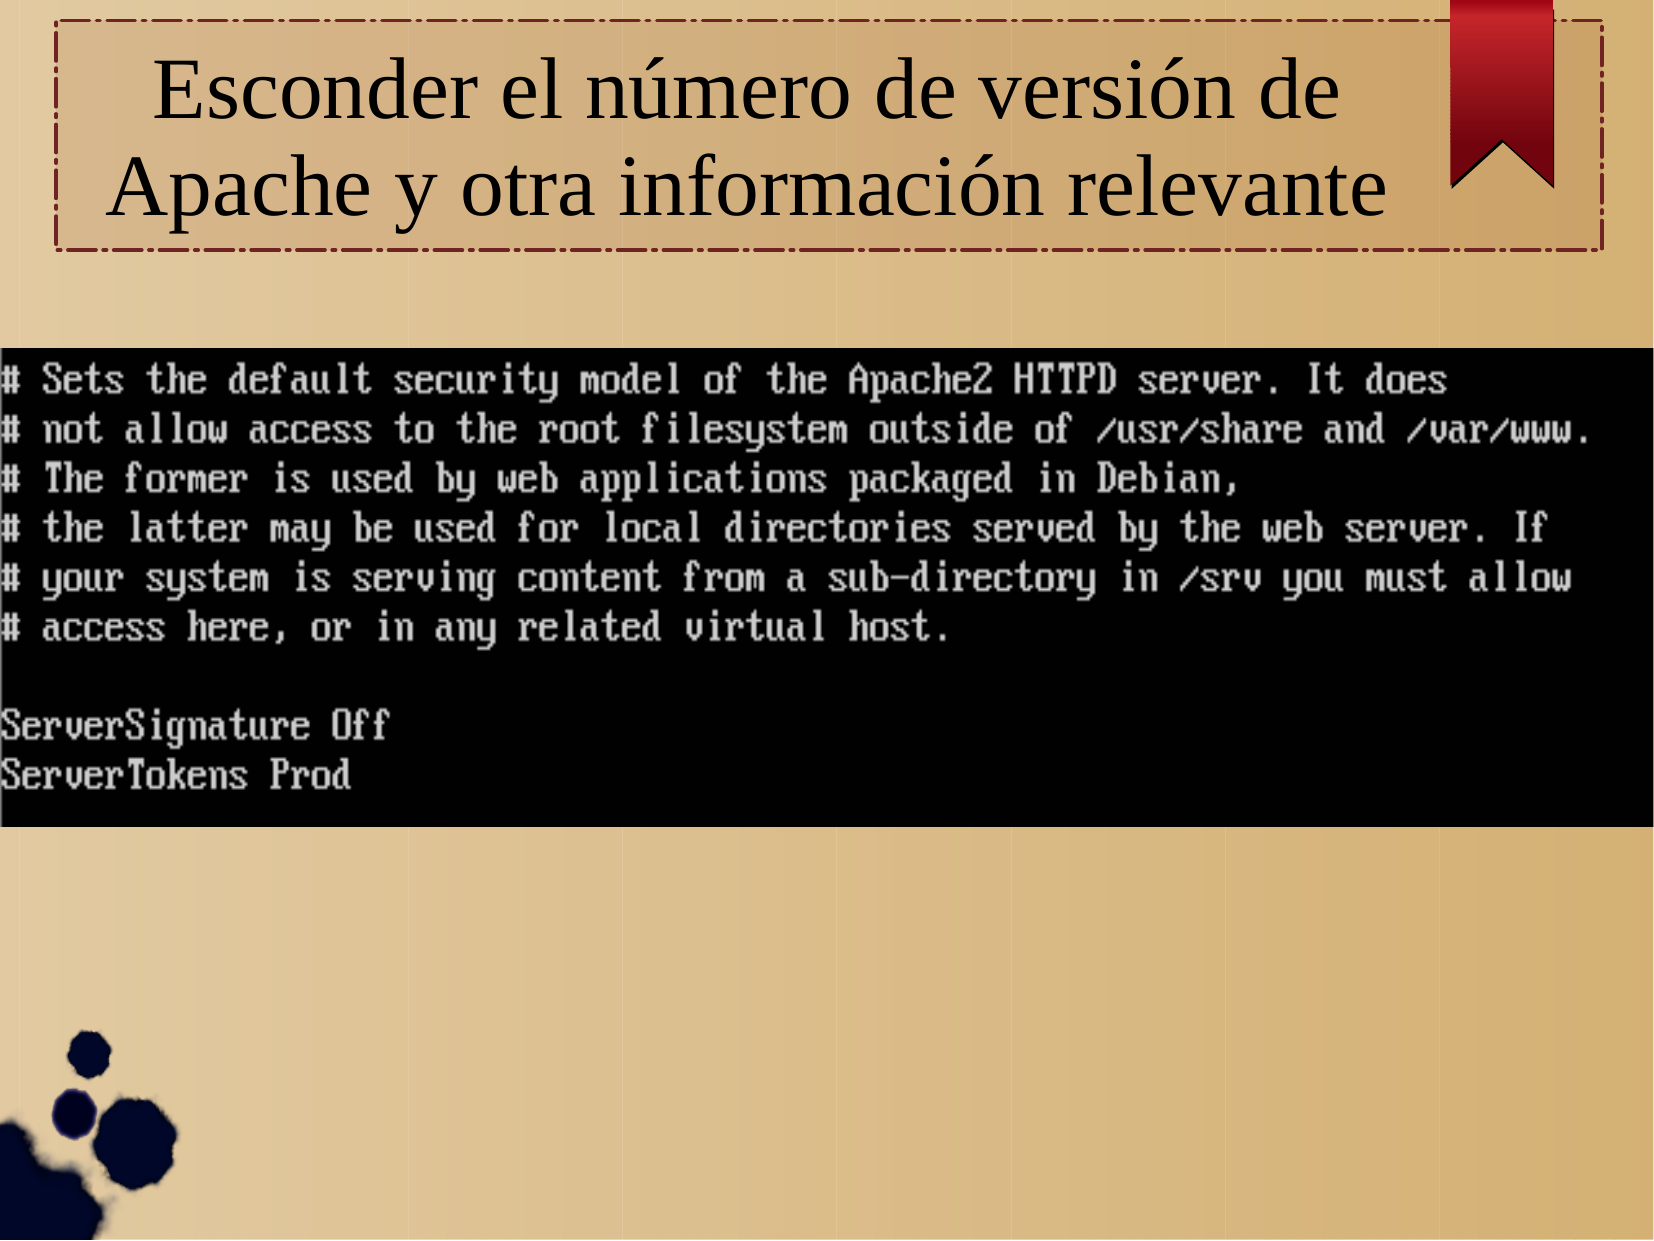

# Esconder el número de versión de Apache y otra información relevante